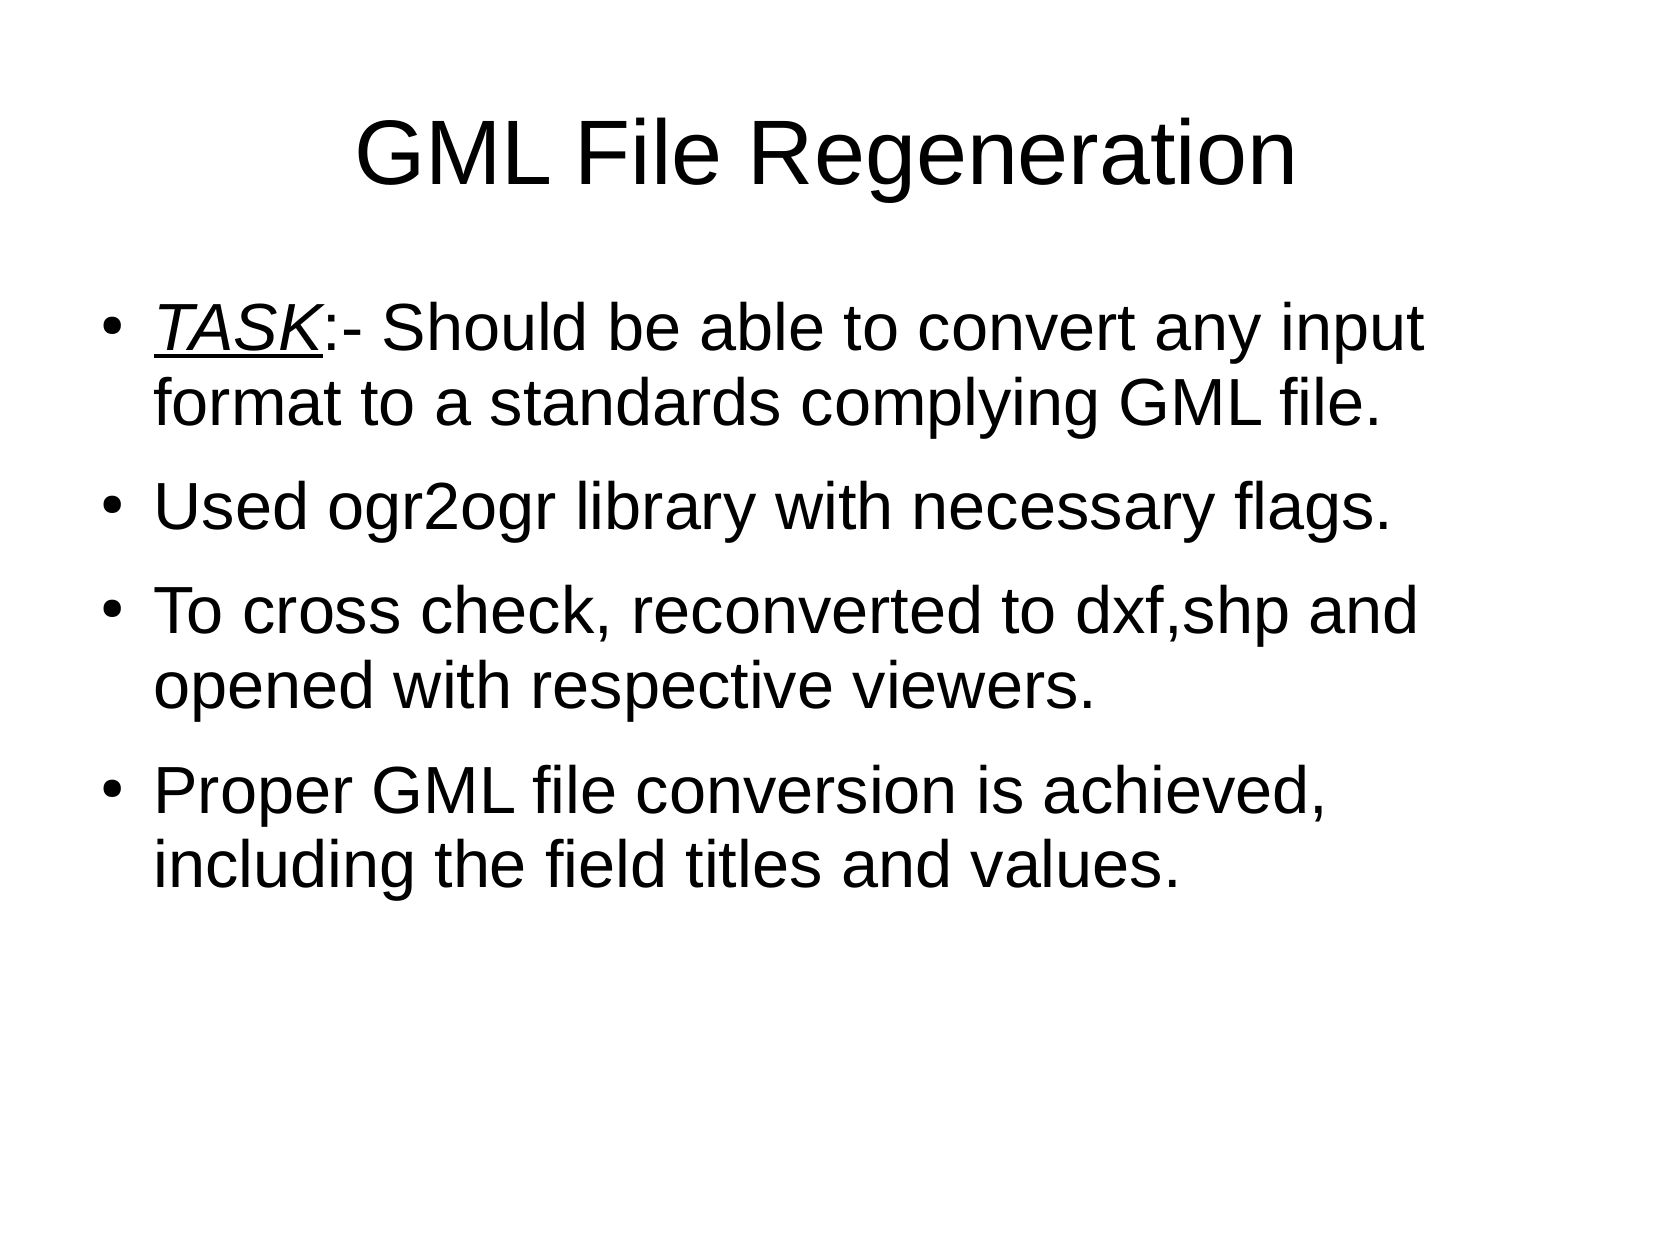

# GML File Regeneration
TASK:- Should be able to convert any input format to a standards complying GML file.
Used ogr2ogr library with necessary flags.
To cross check, reconverted to dxf,shp and opened with respective viewers.
Proper GML file conversion is achieved, including the field titles and values.